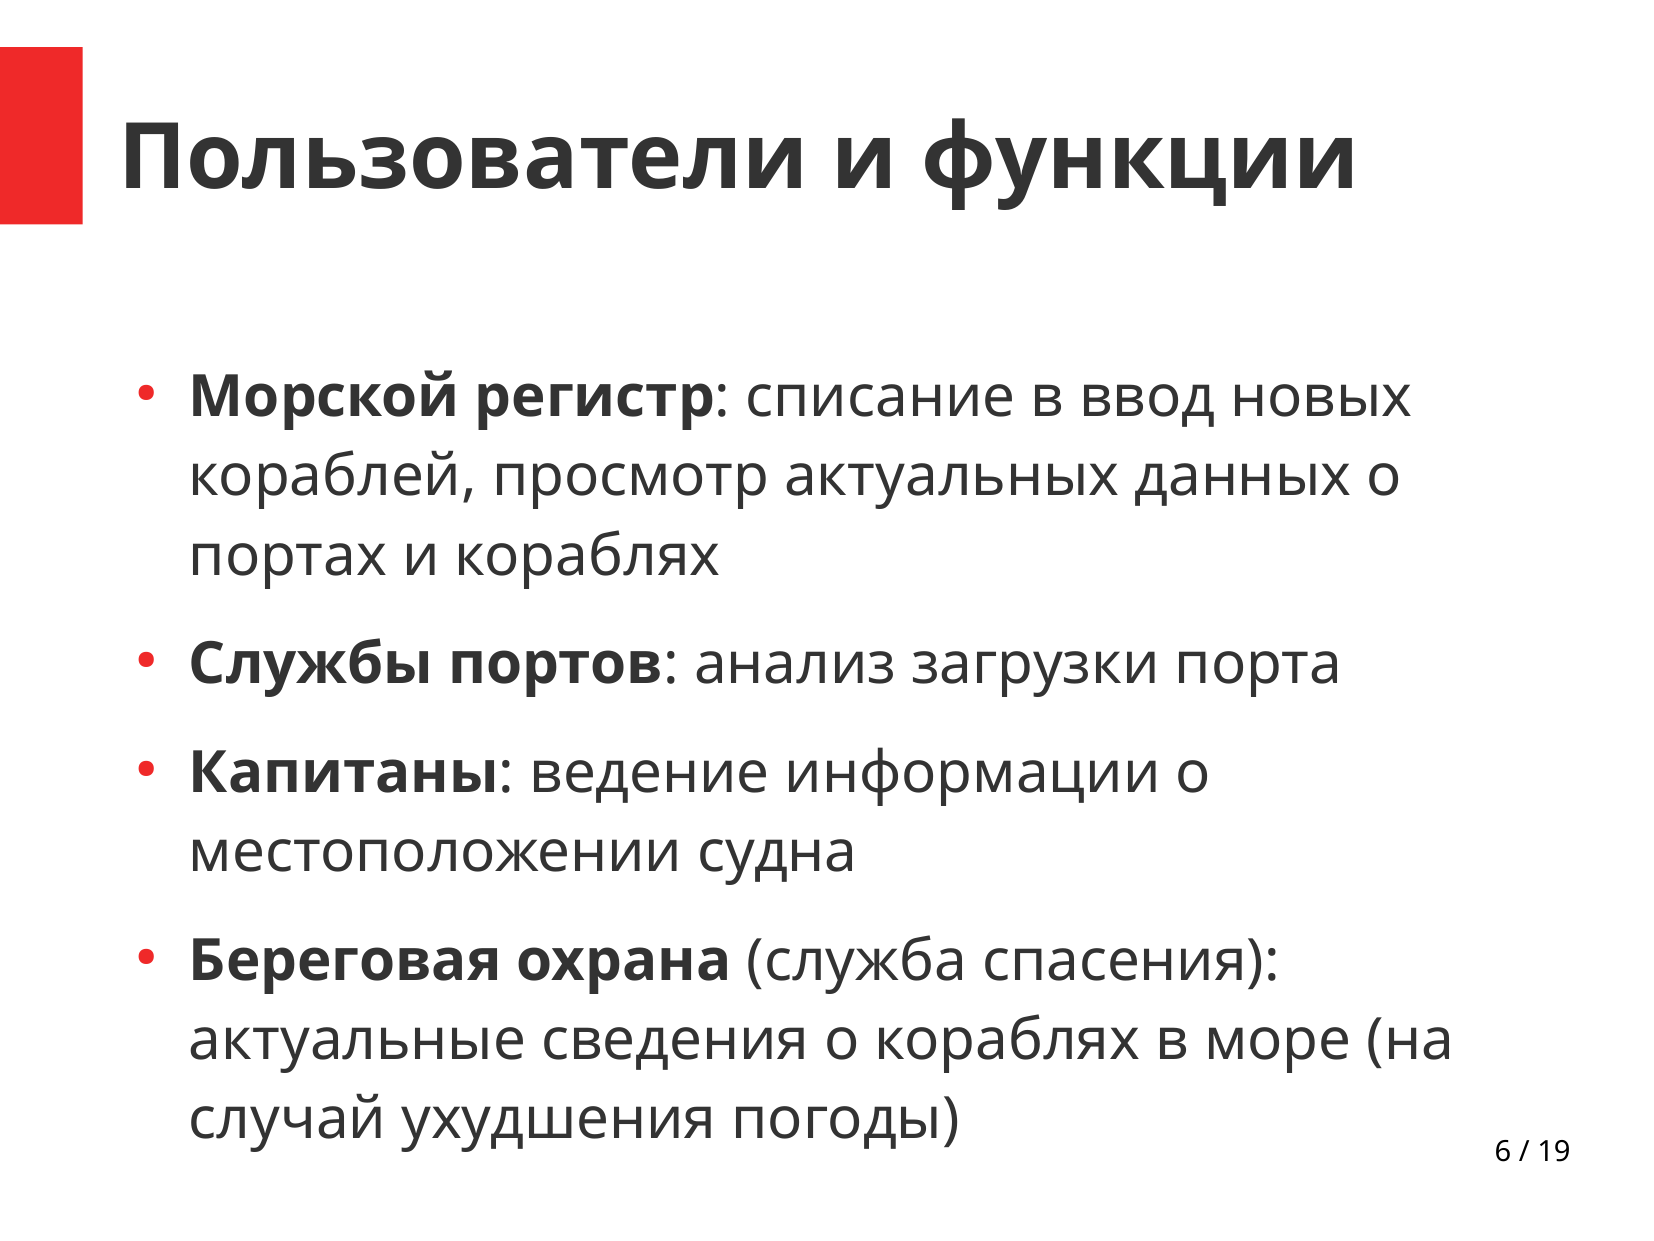

# Пользователи и функции
Морской регистр: списание в ввод новых кораблей, просмотр актуальных данных о портах и кораблях
Службы портов: анализ загрузки порта
Капитаны: ведение информации о местоположении судна
Береговая охрана (служба спасения): актуальные сведения о кораблях в море (на случай ухудшения погоды)
6